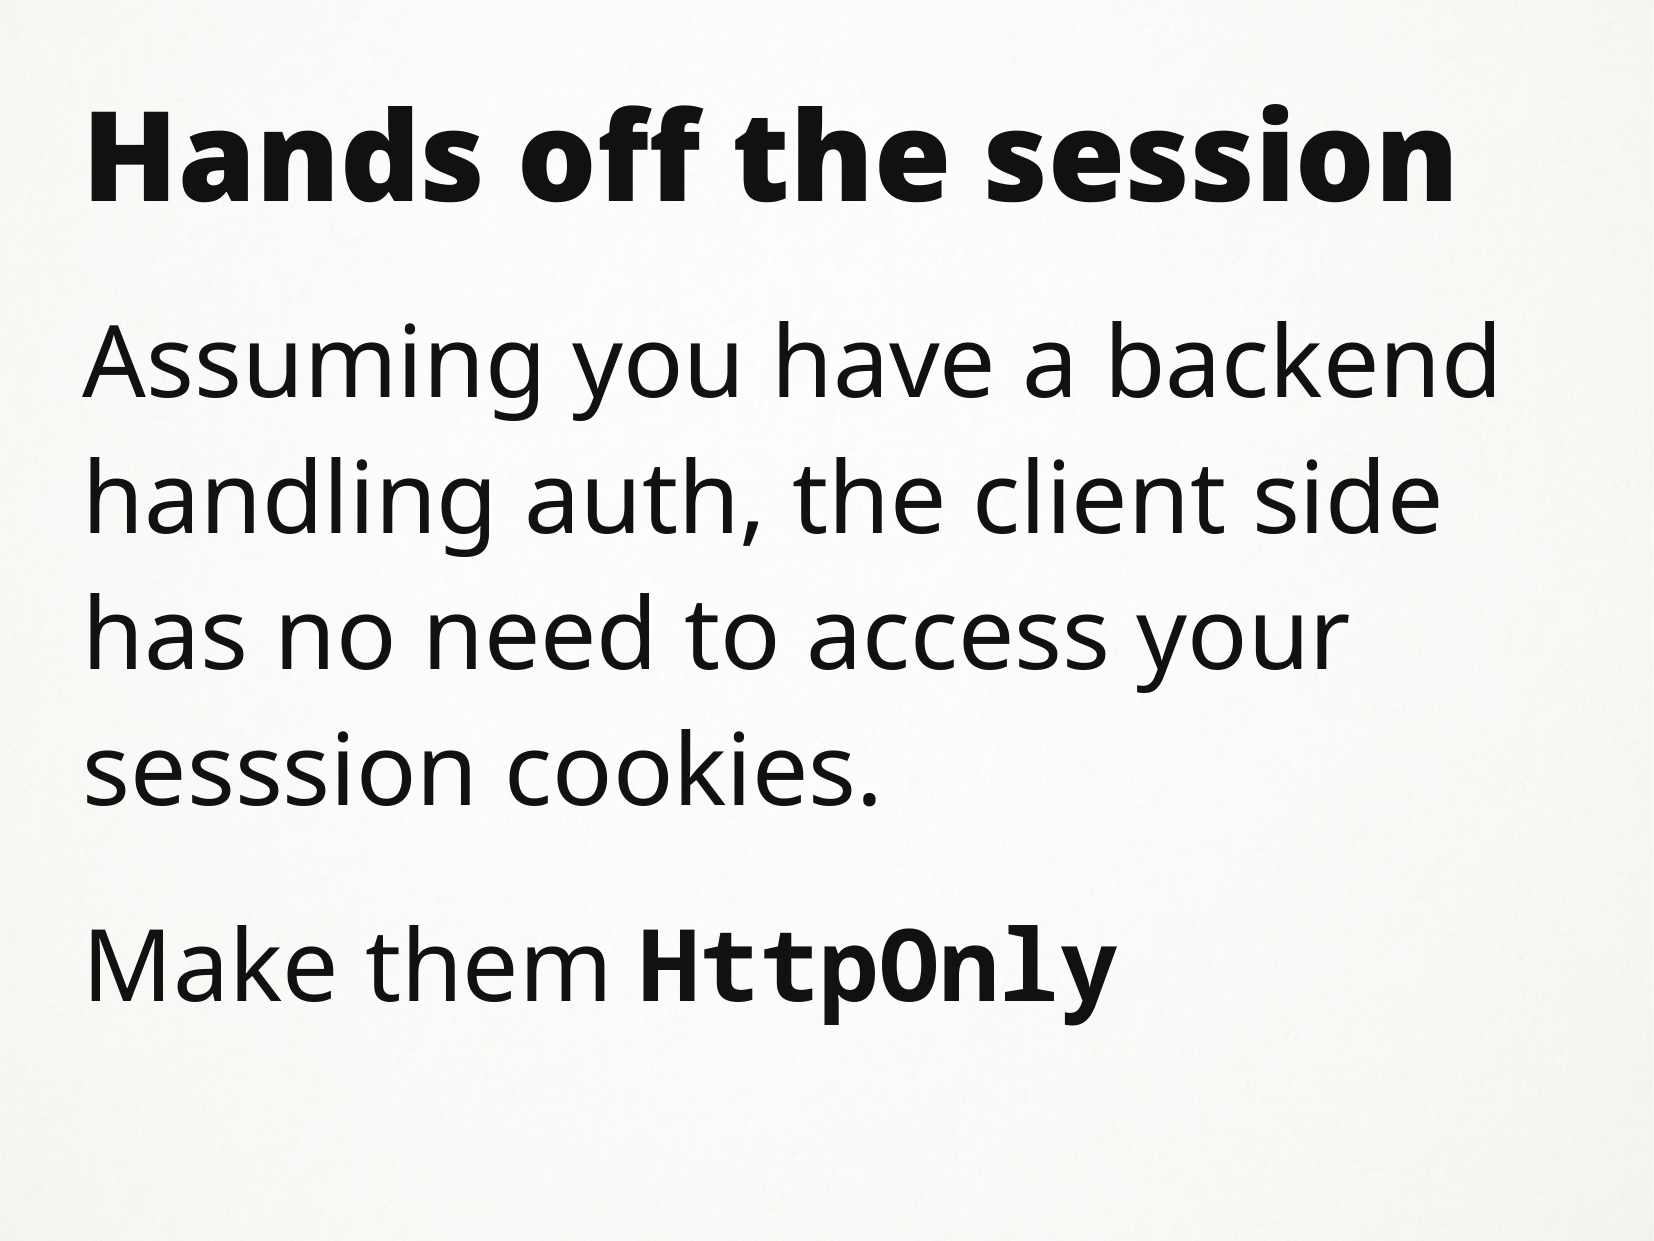

# Hands off the session
Assuming you have a backend handling auth, the client side has no need to access your sesssion cookies.
Make them HttpOnly